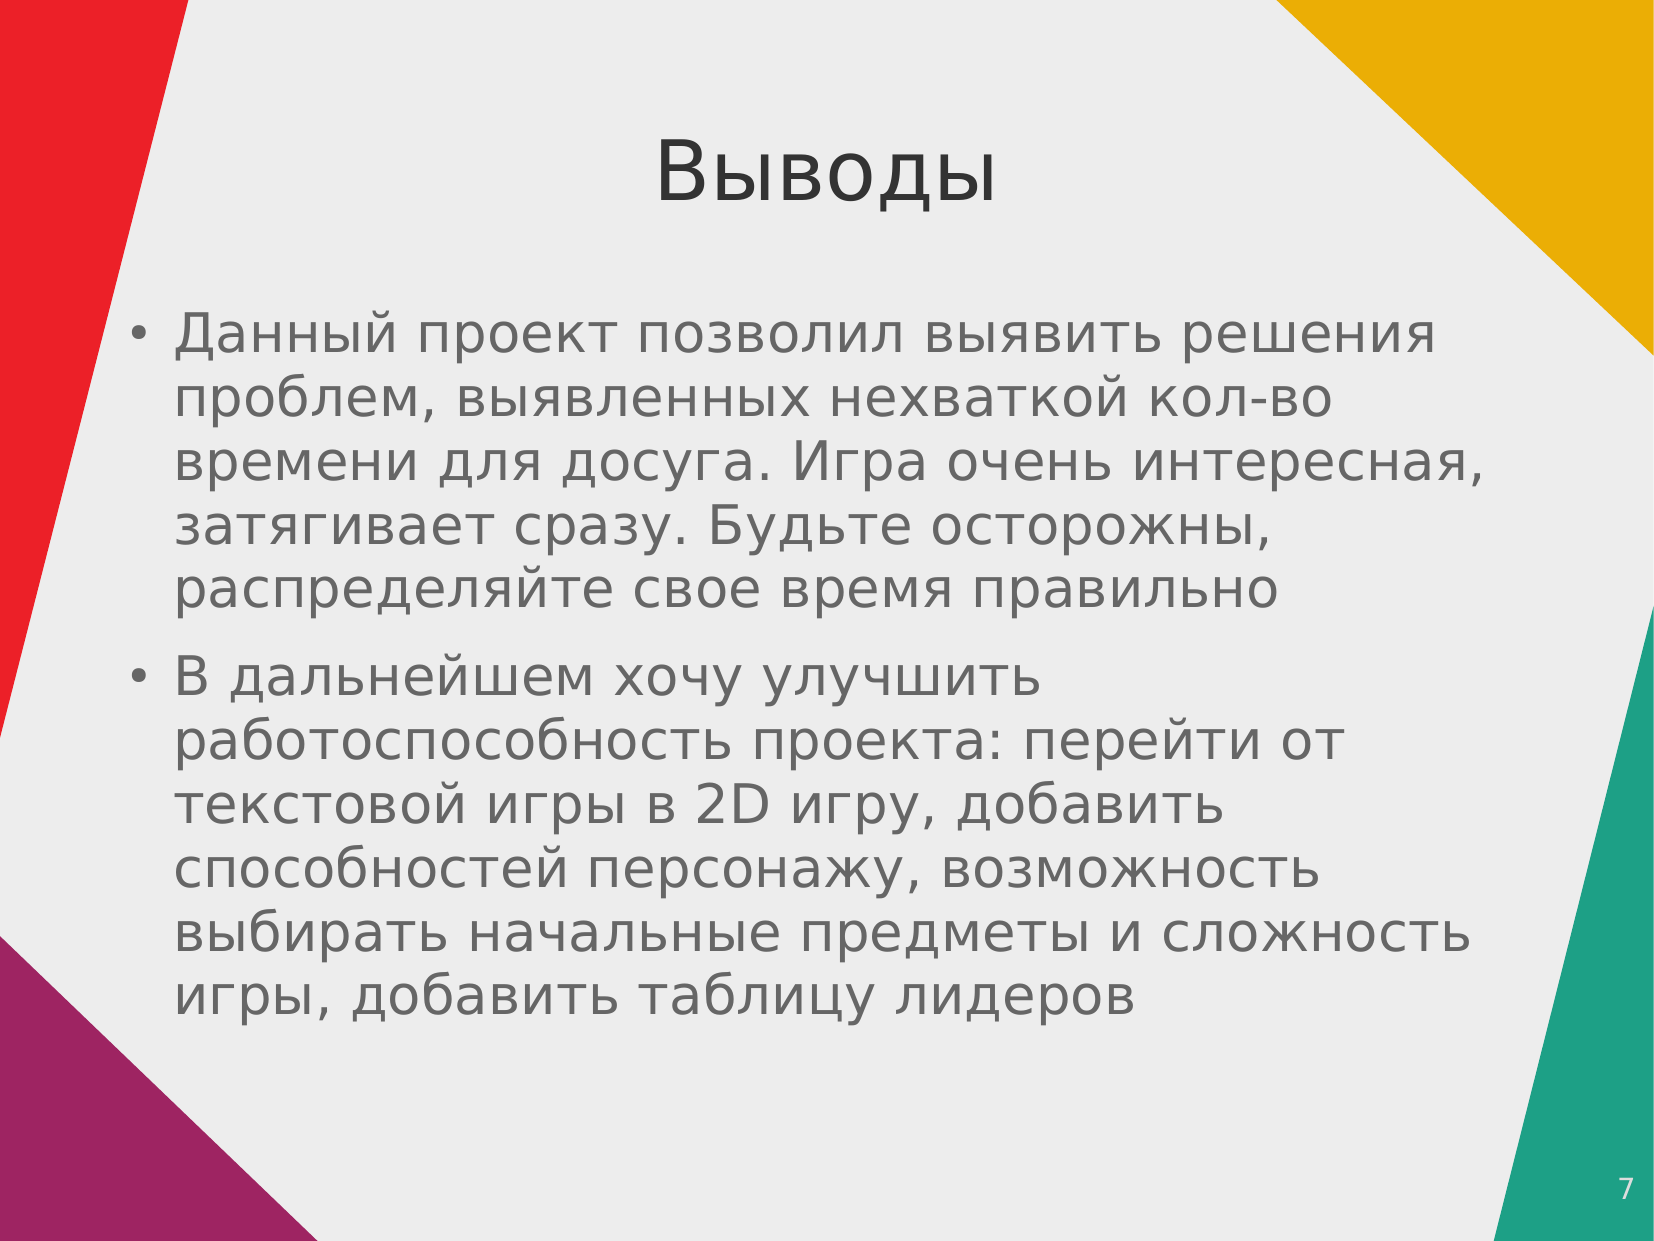

# Выводы
Данный проект позволил выявить решения проблем, выявленных нехваткой кол-во времени для досуга. Игра очень интересная, затягивает сразу. Будьте осторожны, распределяйте свое время правильно
В дальнейшем хочу улучшить работоспособность проекта: перейти от текстовой игры в 2D игру, добавить способностей персонажу, возможность выбирать начальные предметы и сложность игры, добавить таблицу лидеров
7